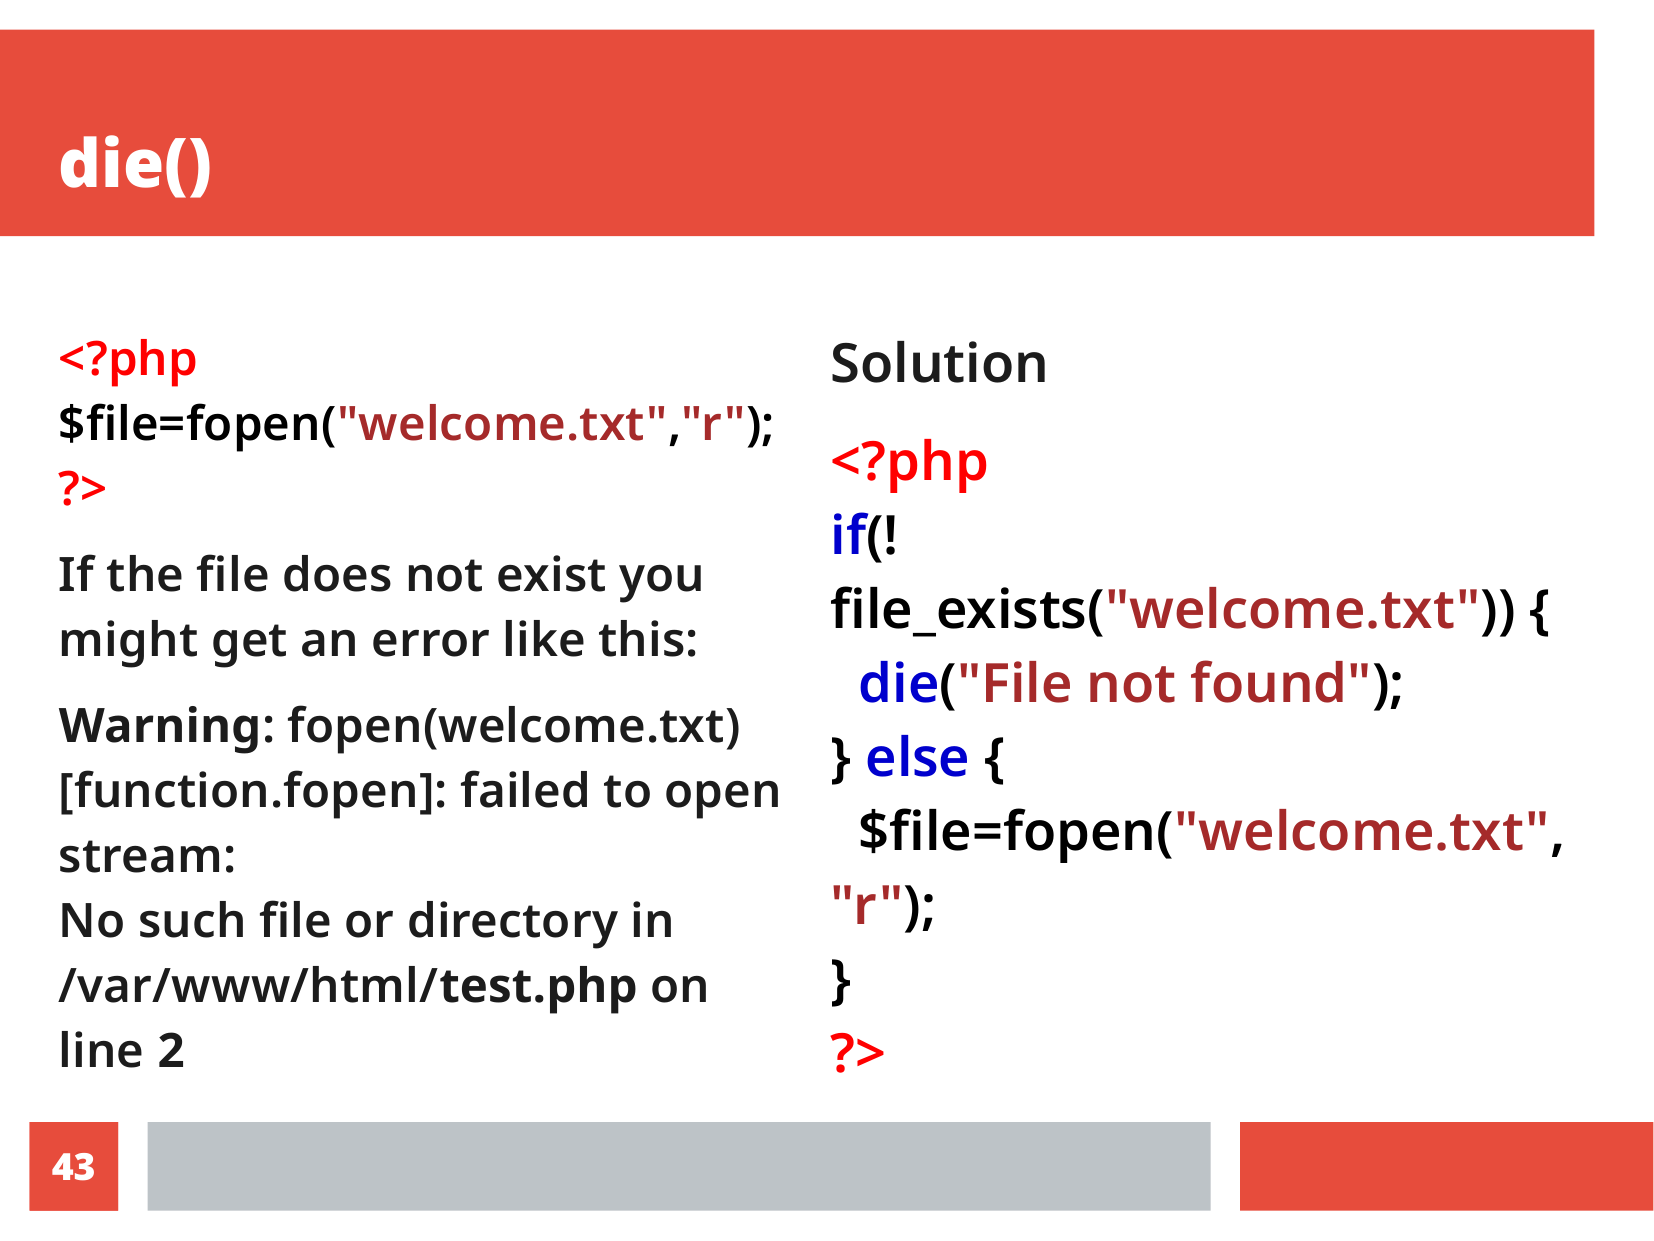

# die()
<?php
$file=fopen("welcome.txt","r");
?>
If the file does not exist you might get an error like this:
Warning: fopen(welcome.txt) [function.fopen]: failed to open stream:
No such file or directory in /var/www/html/test.php on line 2
Solution
<?php
if(!file_exists("welcome.txt")) {
  die("File not found");
} else {
  $file=fopen("welcome.txt","r");
}
?>
43